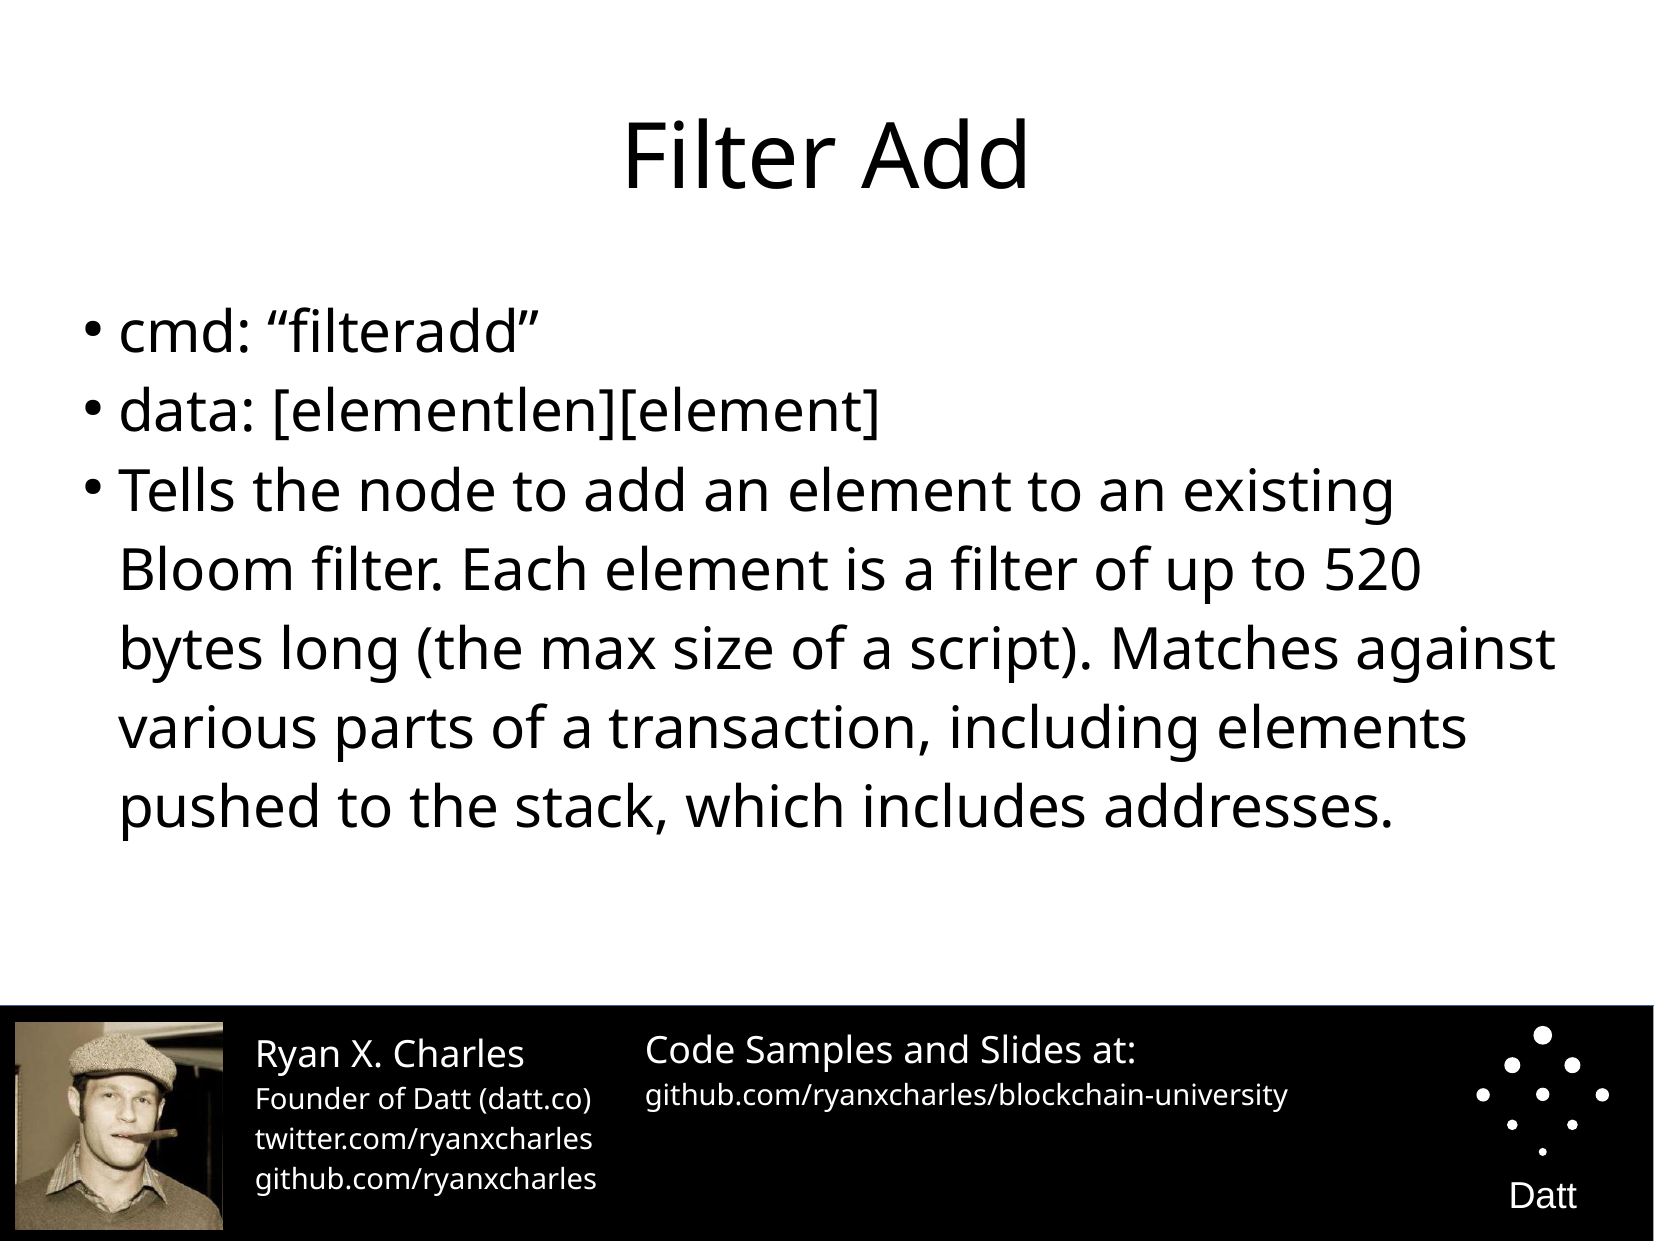

# Filter Add
cmd: “filteradd”
data: [elementlen][element]
Tells the node to add an element to an existing Bloom filter. Each element is a filter of up to 520 bytes long (the max size of a script). Matches against various parts of a transaction, including elements pushed to the stack, which includes addresses.
Code Samples and Slides at:
github.com/ryanxcharles/blockchain-university
Ryan X. Charles
Founder of Datt (datt.co)
twitter.com/ryanxcharles
github.com/ryanxcharles
Datt